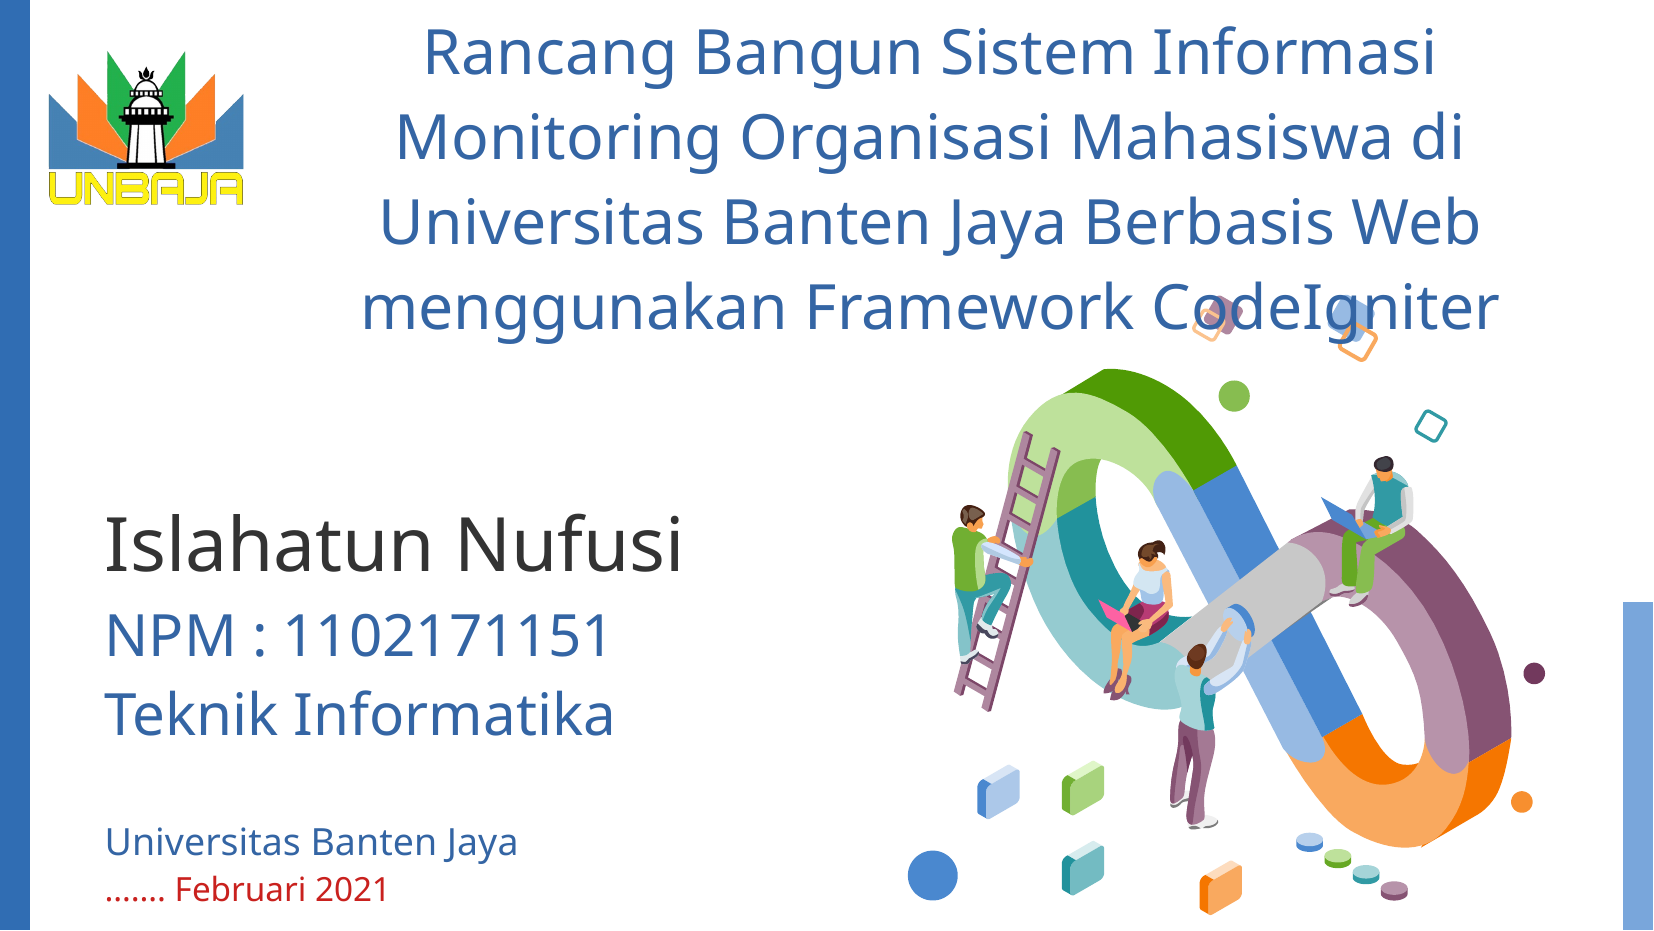

Rancang Bangun Sistem Informasi Monitoring Organisasi Mahasiswa di Universitas Banten Jaya Berbasis Web menggunakan Framework CodeIgniter
# Islahatun Nufusi
NPM : 1102171151
Teknik Informatika
Universitas Banten Jaya
……. Februari 2021